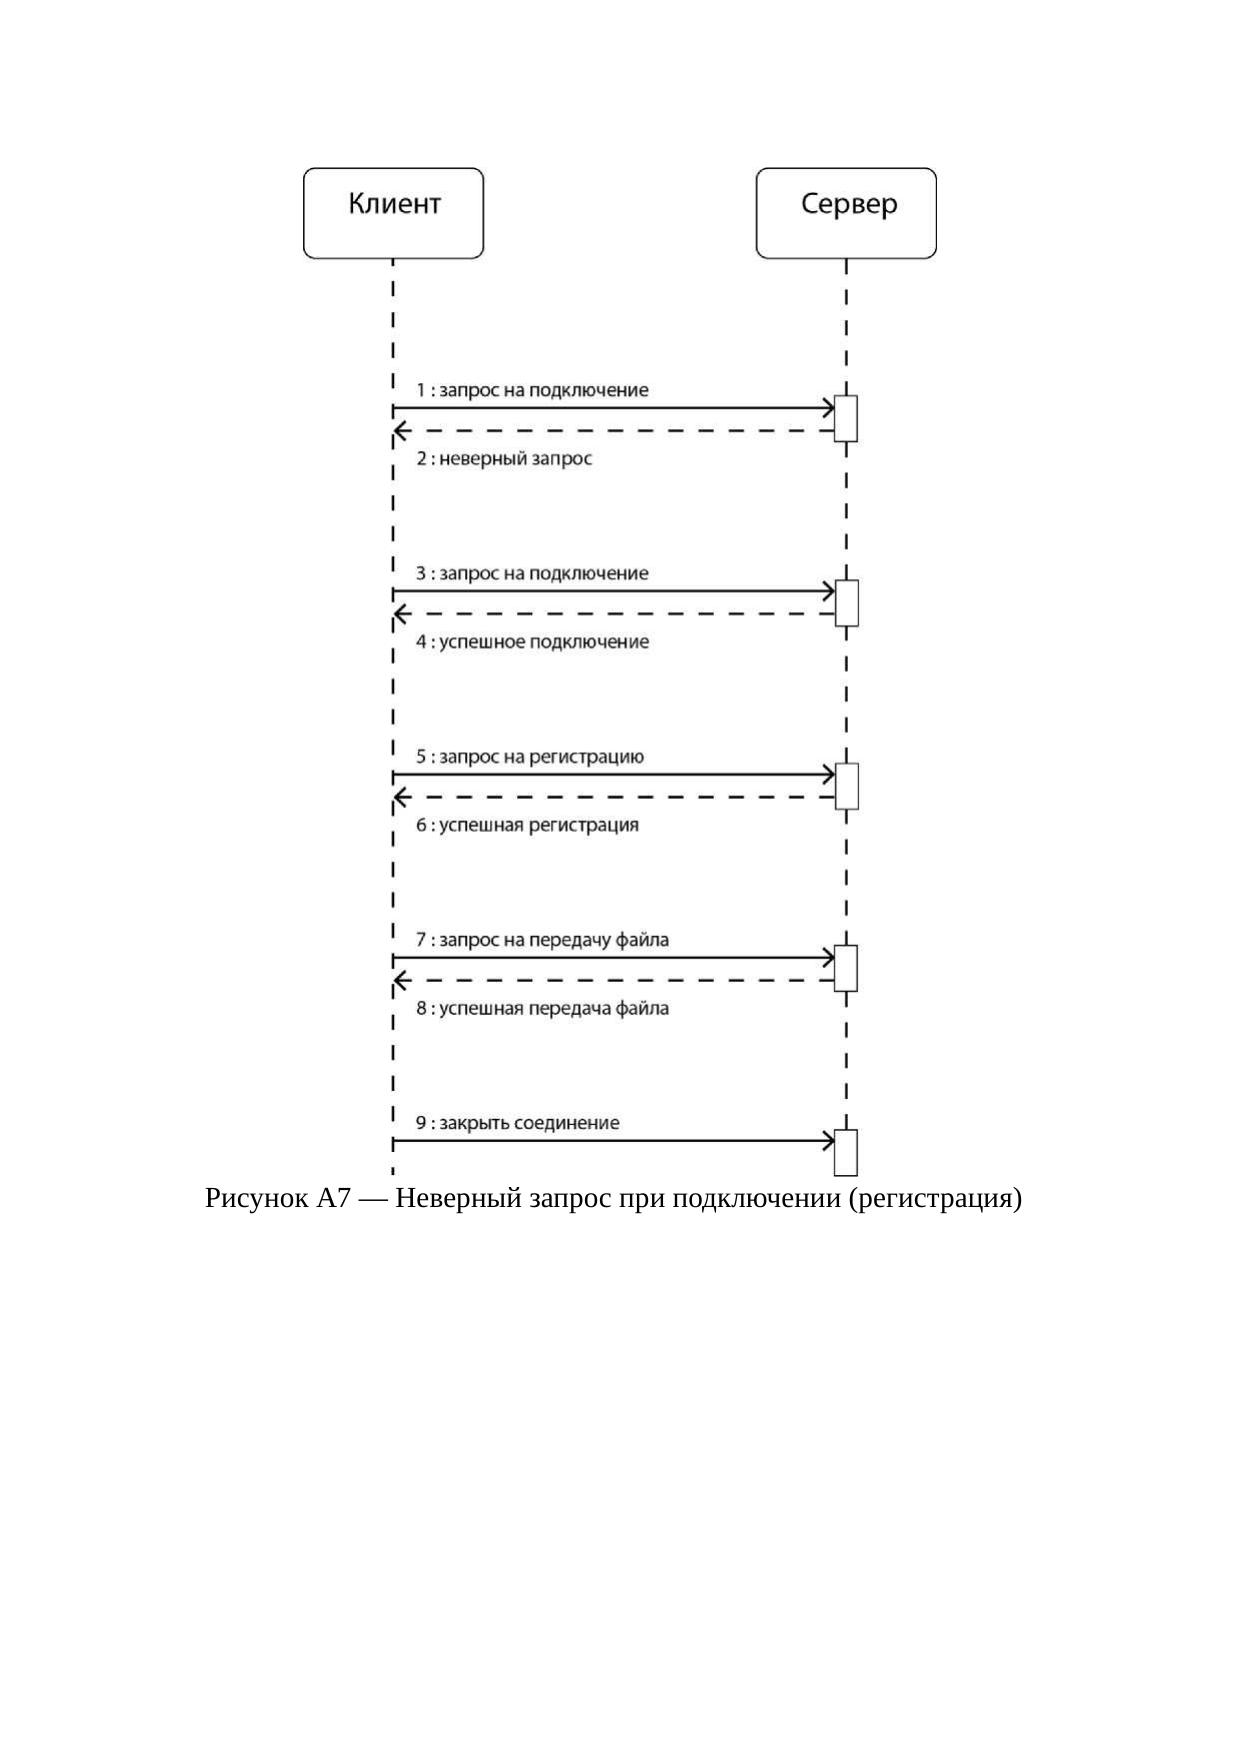

Рисунок А7 — Неверный запрос при подключении (регистрация)